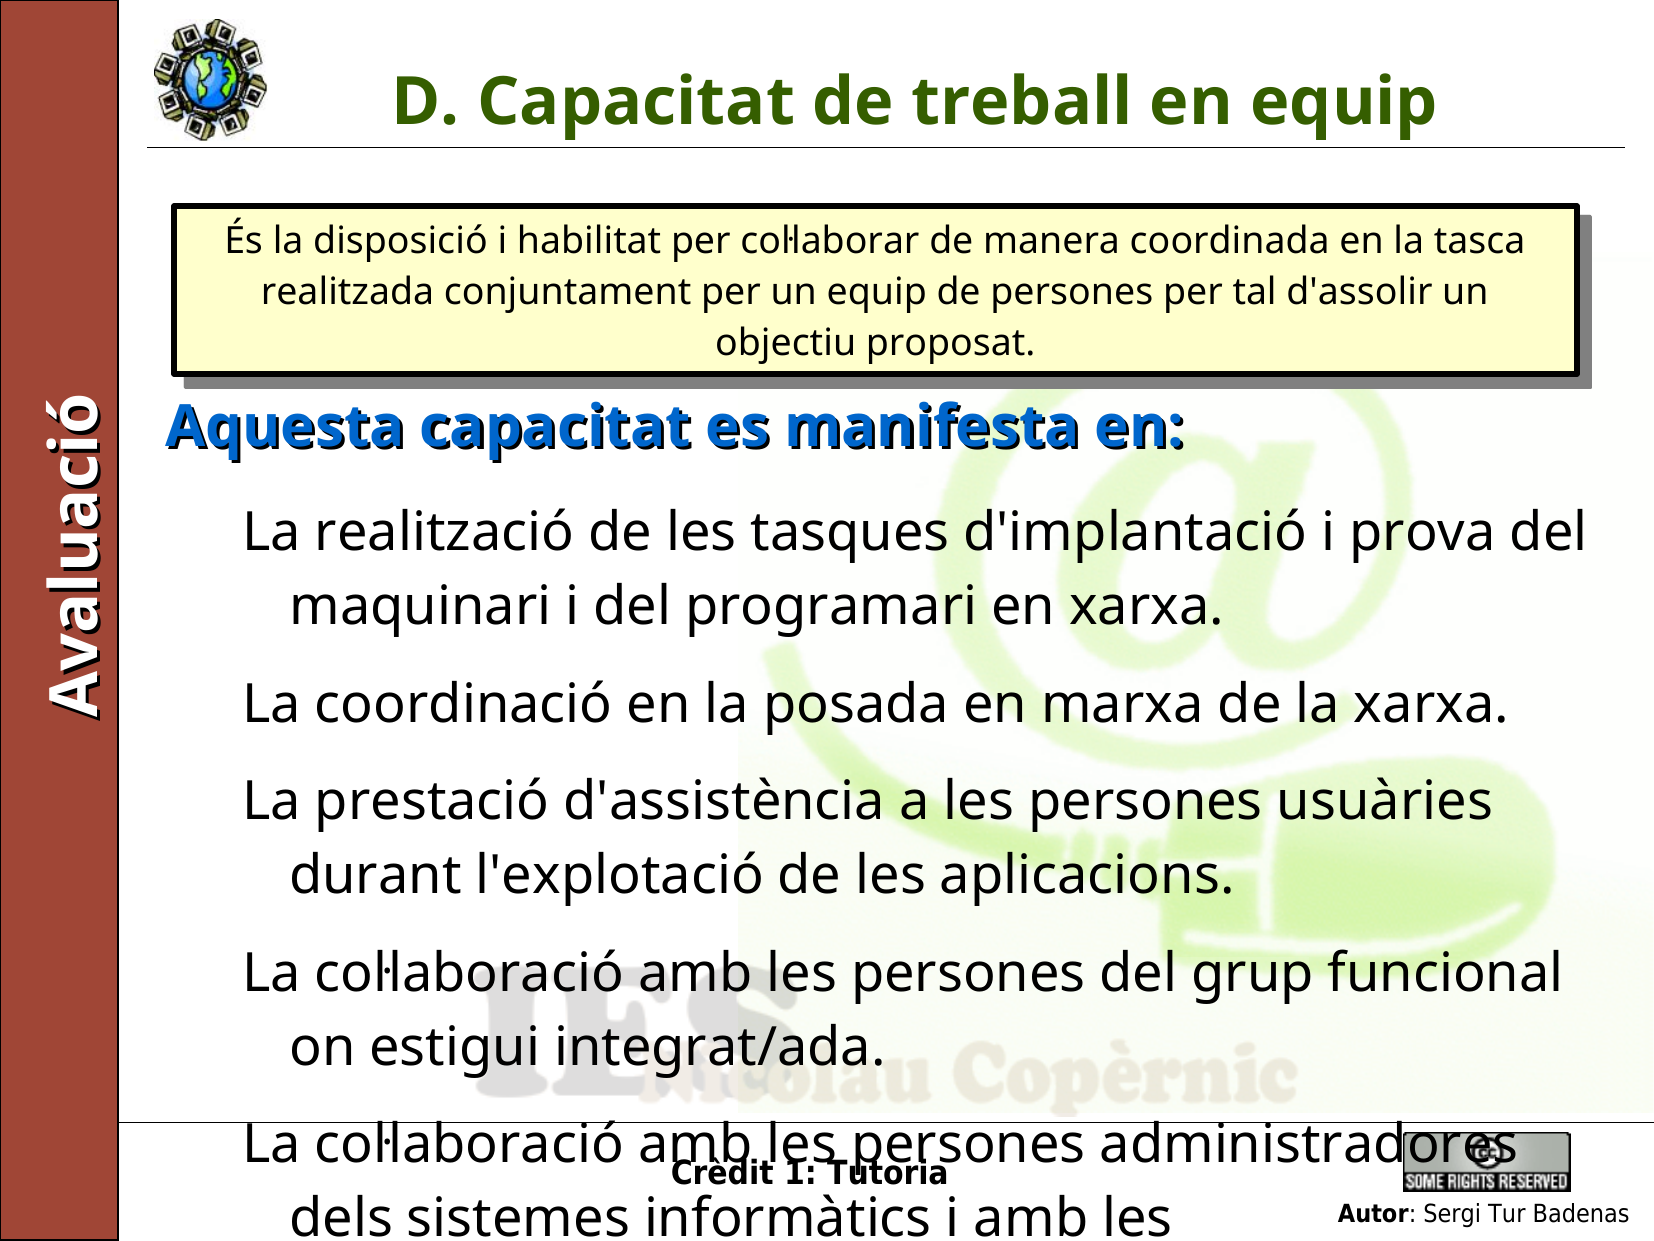

# D. Capacitat de treball en equip
És la disposició i habilitat per col·laborar de manera coordinada en la tasca realitzada conjuntament per un equip de persones per tal d'assolir un objectiu proposat.
Aquesta capacitat es manifesta en:
La realització de les tasques d'implantació i prova del maquinari i del programari en xarxa.
La coordinació en la posada en marxa de la xarxa.
La prestació d'assistència a les persones usuàries durant l'explotació de les aplicacions.
La col·laboració amb les persones del grup funcional on estigui integrat/ada.
La col·laboració amb les persones administradores dels sistemes informàtics i amb les usuàries/clientela, en la gestió del sistema informàtic.